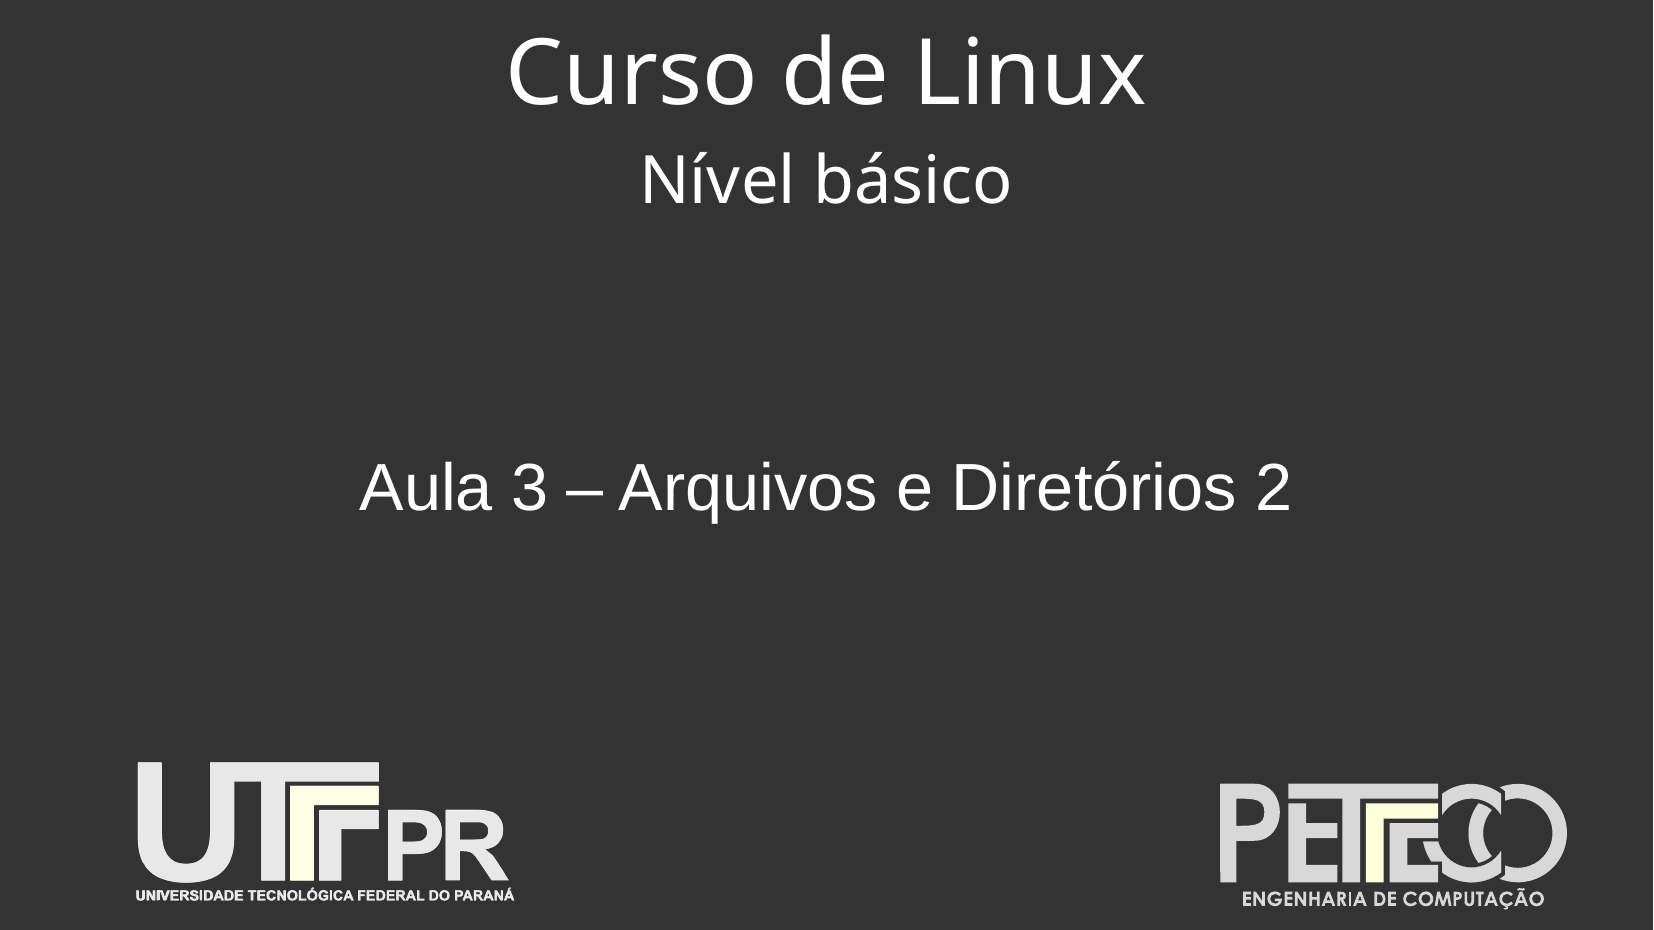

# Curso de Linux Nível básico
Aula 3 – Arquivos e Diretórios 2